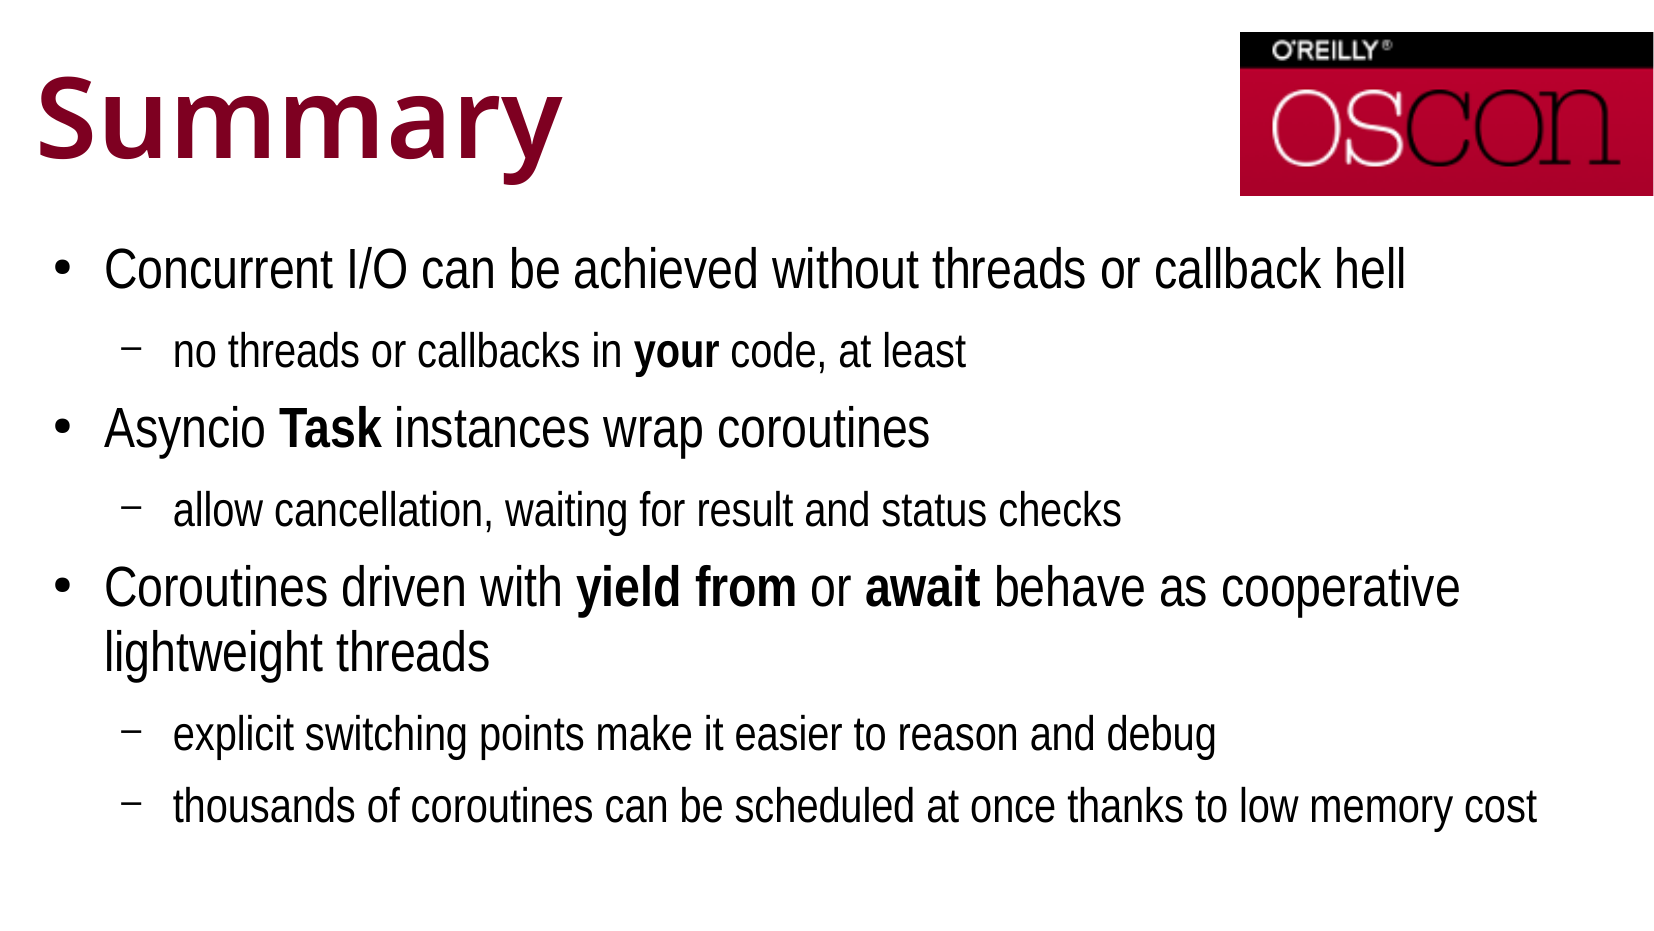

# Summary
Concurrent I/O can be achieved without threads or callback hell
no threads or callbacks in your code, at least
Asyncio Task instances wrap coroutines
allow cancellation, waiting for result and status checks
Coroutines driven with yield from or await behave as cooperative lightweight threads
explicit switching points make it easier to reason and debug
thousands of coroutines can be scheduled at once thanks to low memory cost